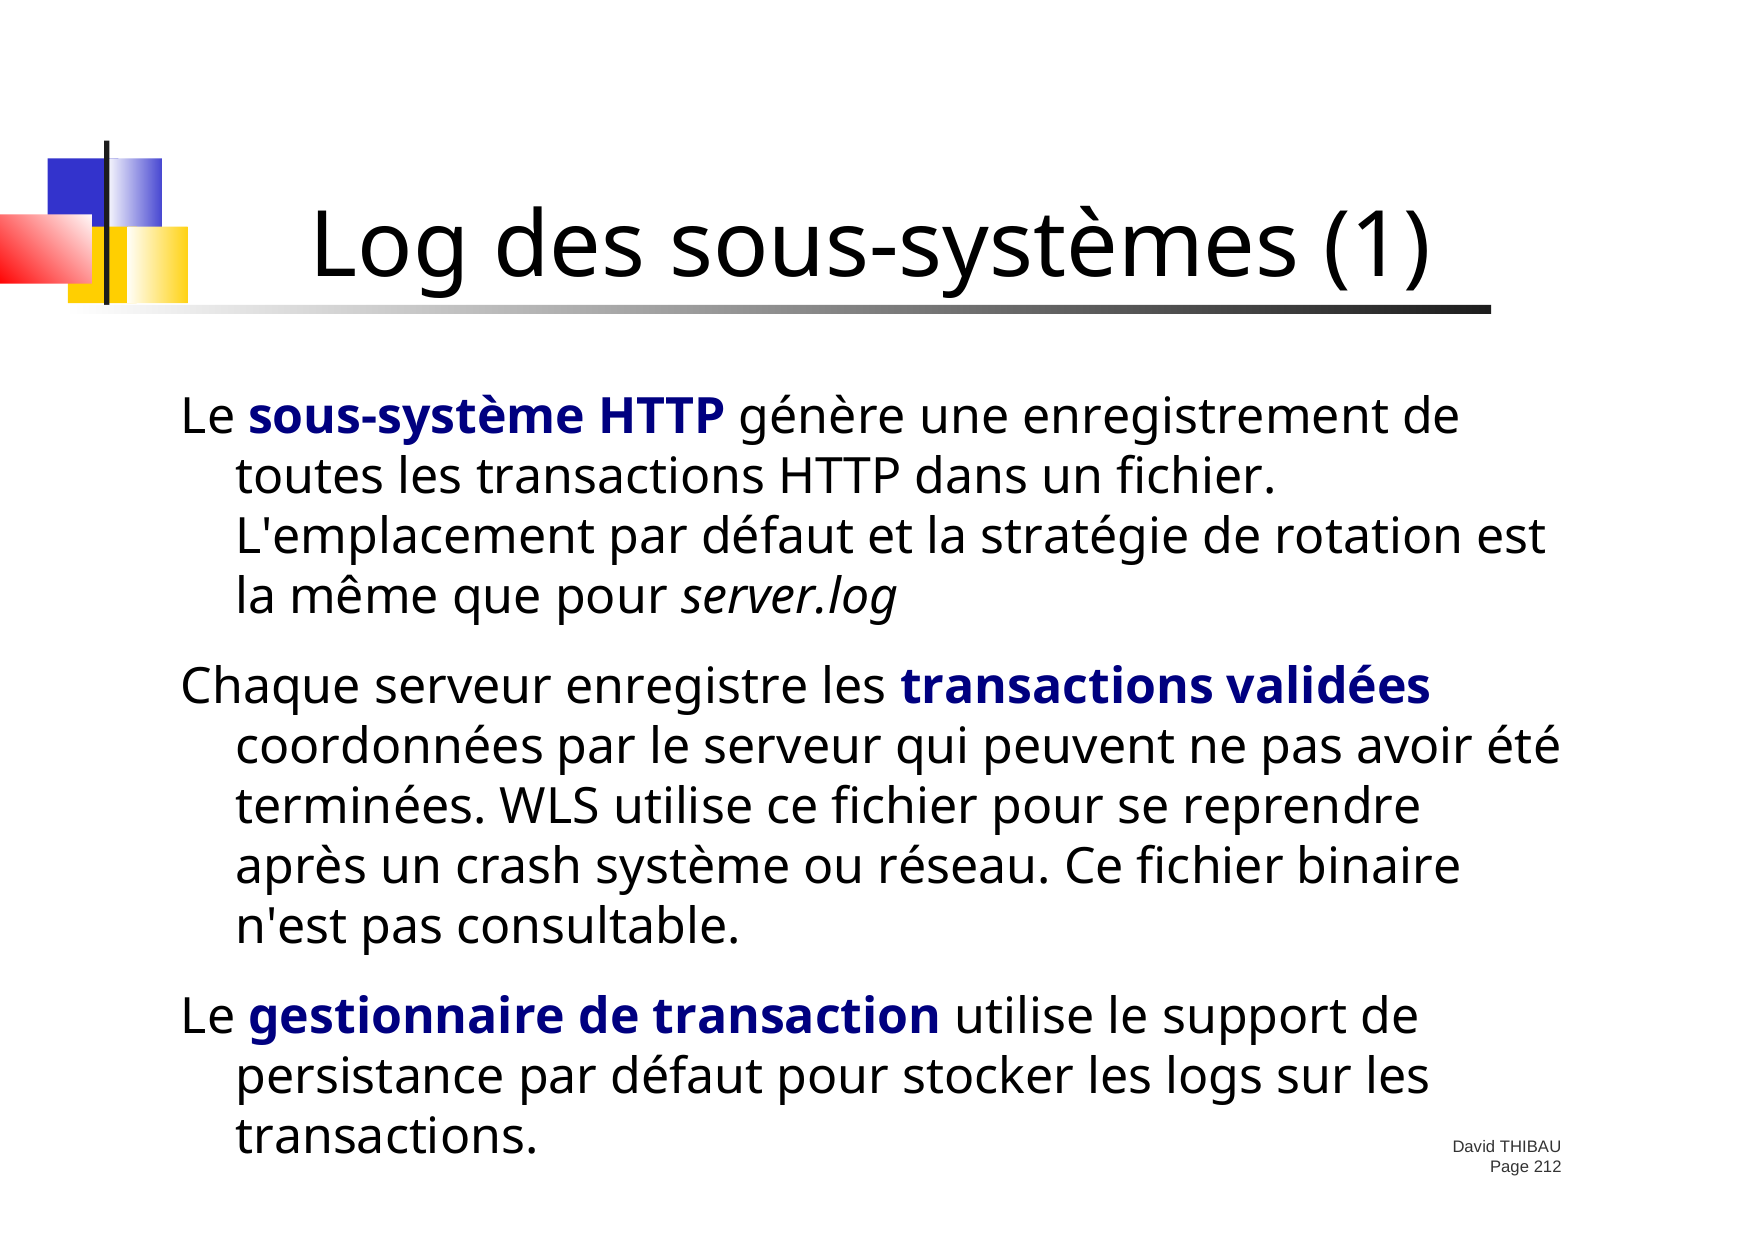

# Log des sous-systèmes (1)
Le sous-système HTTP génère une enregistrement de toutes les transactions HTTP dans un fichier. L'emplacement par défaut et la stratégie de rotation est la même que pour server.log
Chaque serveur enregistre les transactions validées coordonnées par le serveur qui peuvent ne pas avoir été terminées. WLS utilise ce fichier pour se reprendre après un crash système ou réseau. Ce fichier binaire n'est pas consultable.
Le gestionnaire de transaction utilise le support de persistance par défaut pour stocker les logs sur les transactions.